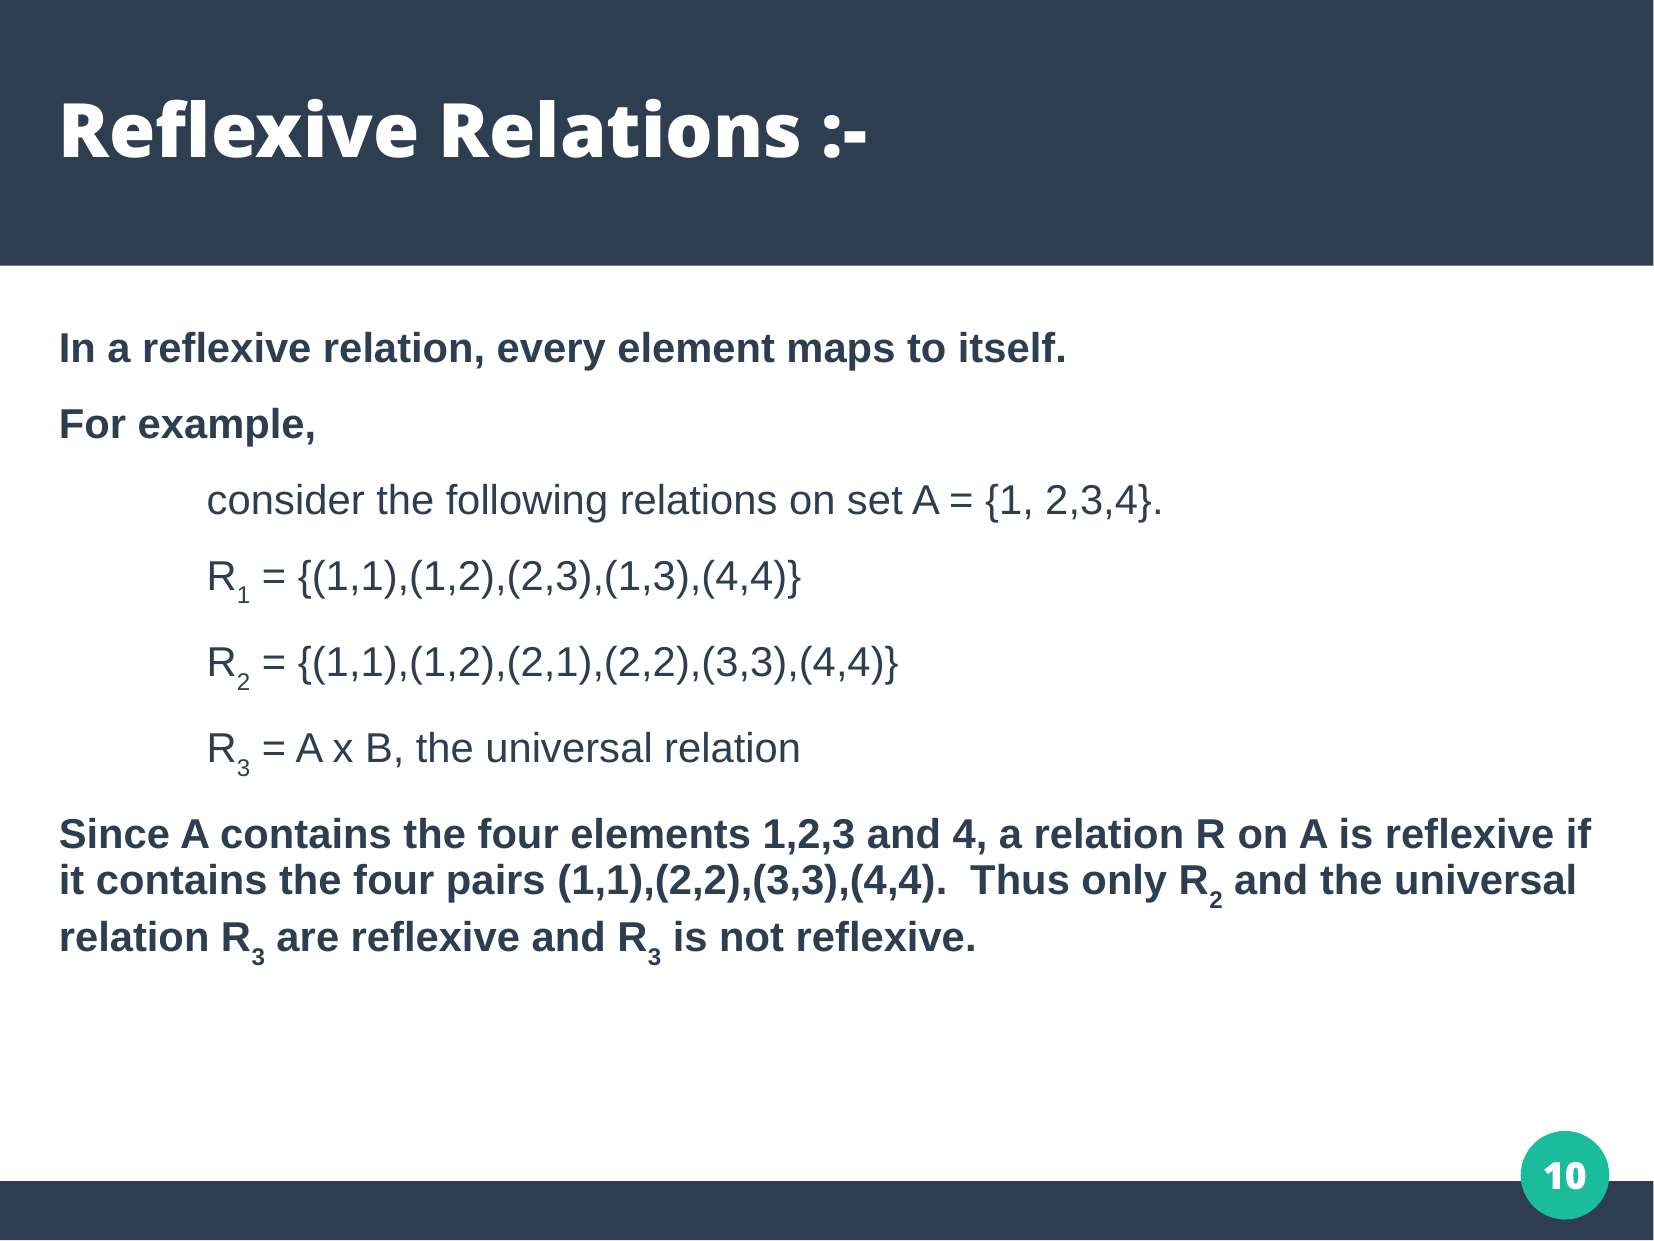

# Reflexive Relations :-
In a reflexive relation, every element maps to itself.
For example,
 		consider the following relations on set A = {1, 2,3,4}.
 		R1 = {(1,1),(1,2),(2,3),(1,3),(4,4)}
 		R2 = {(1,1),(1,2),(2,1),(2,2),(3,3),(4,4)}
 		R3 = A x B, the universal relation
Since A contains the four elements 1,2,3 and 4, a relation R on A is reflexive if it contains the four pairs (1,1),(2,2),(3,3),(4,4). Thus only R2 and the universal relation R3 are reflexive and R3 is not reflexive.
10